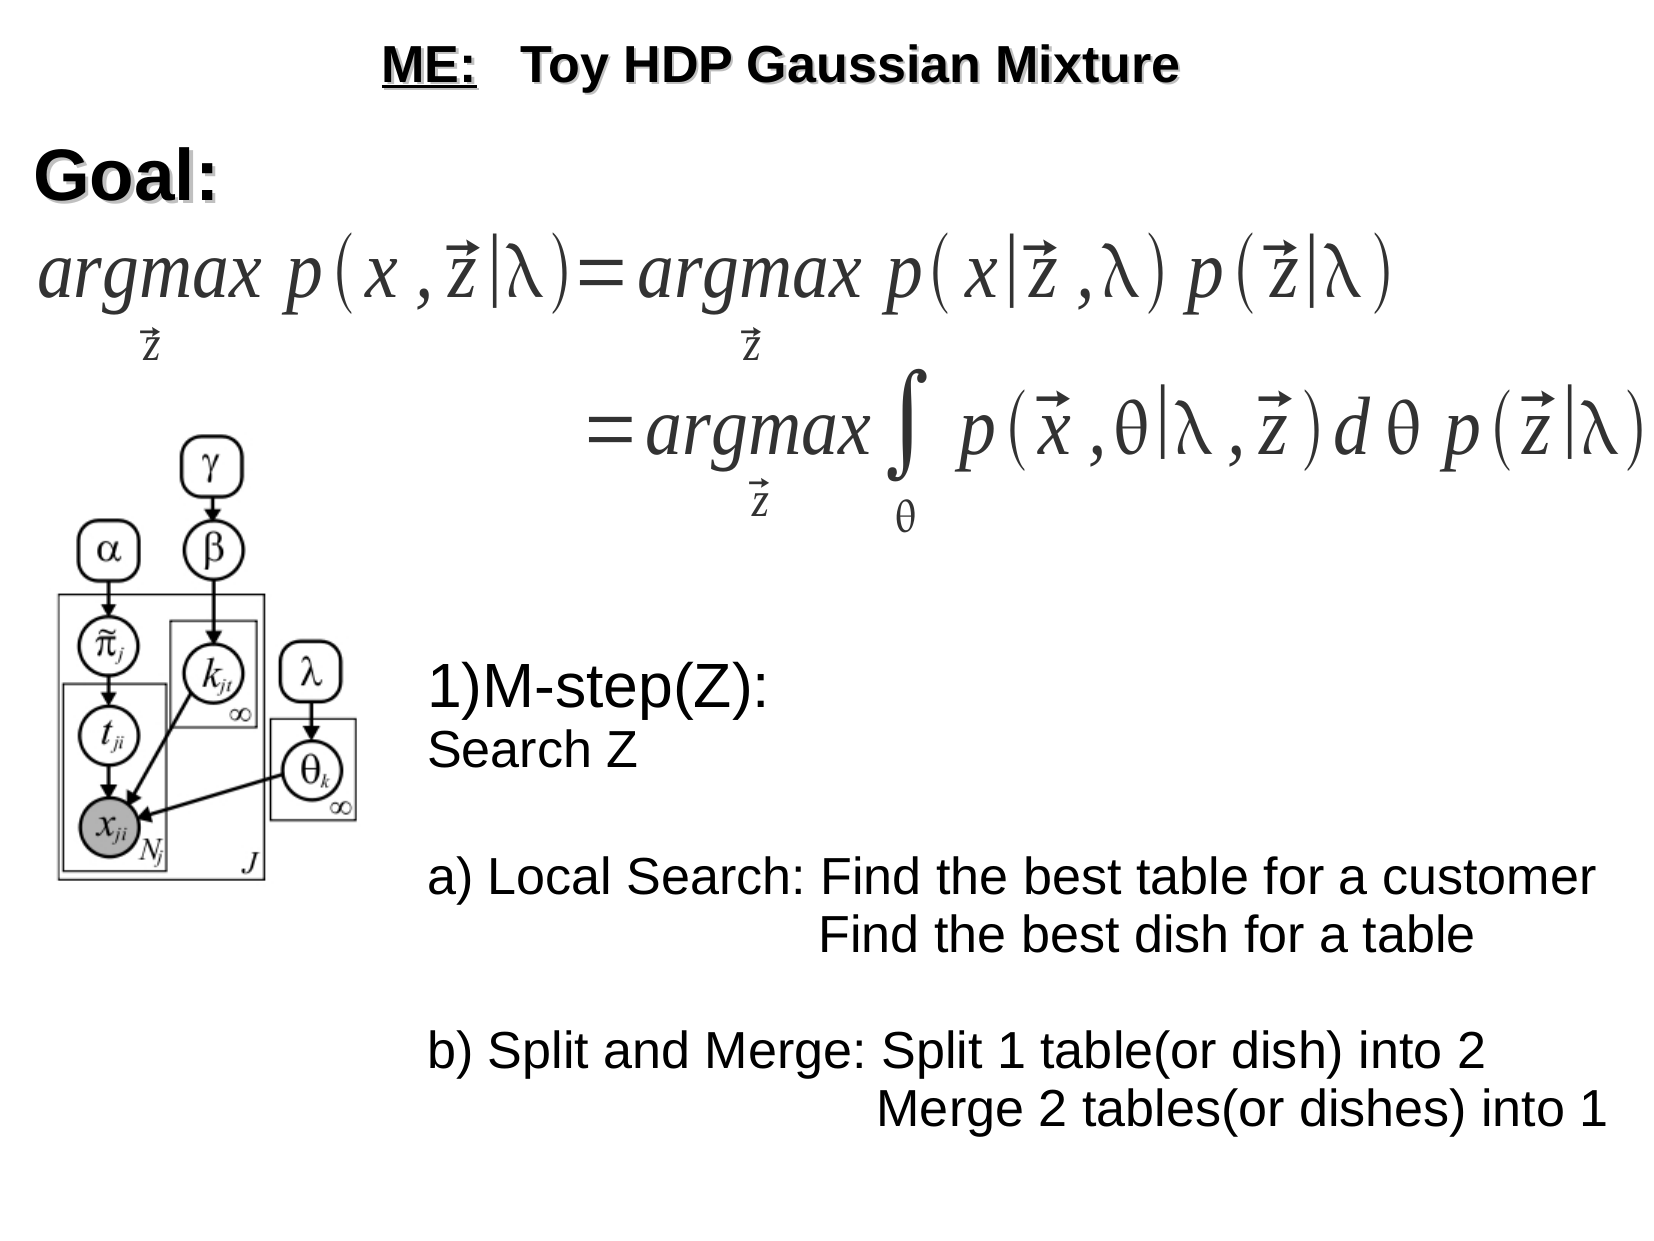

ME: Toy HDP Gaussian Mixture
Goal:
1)M-step(Z):
Search Z
a) Local Search: Find the best table for a customer
 Find the best dish for a table
b) Split and Merge: Split 1 table(or dish) into 2
 Merge 2 tables(or dishes) into 1